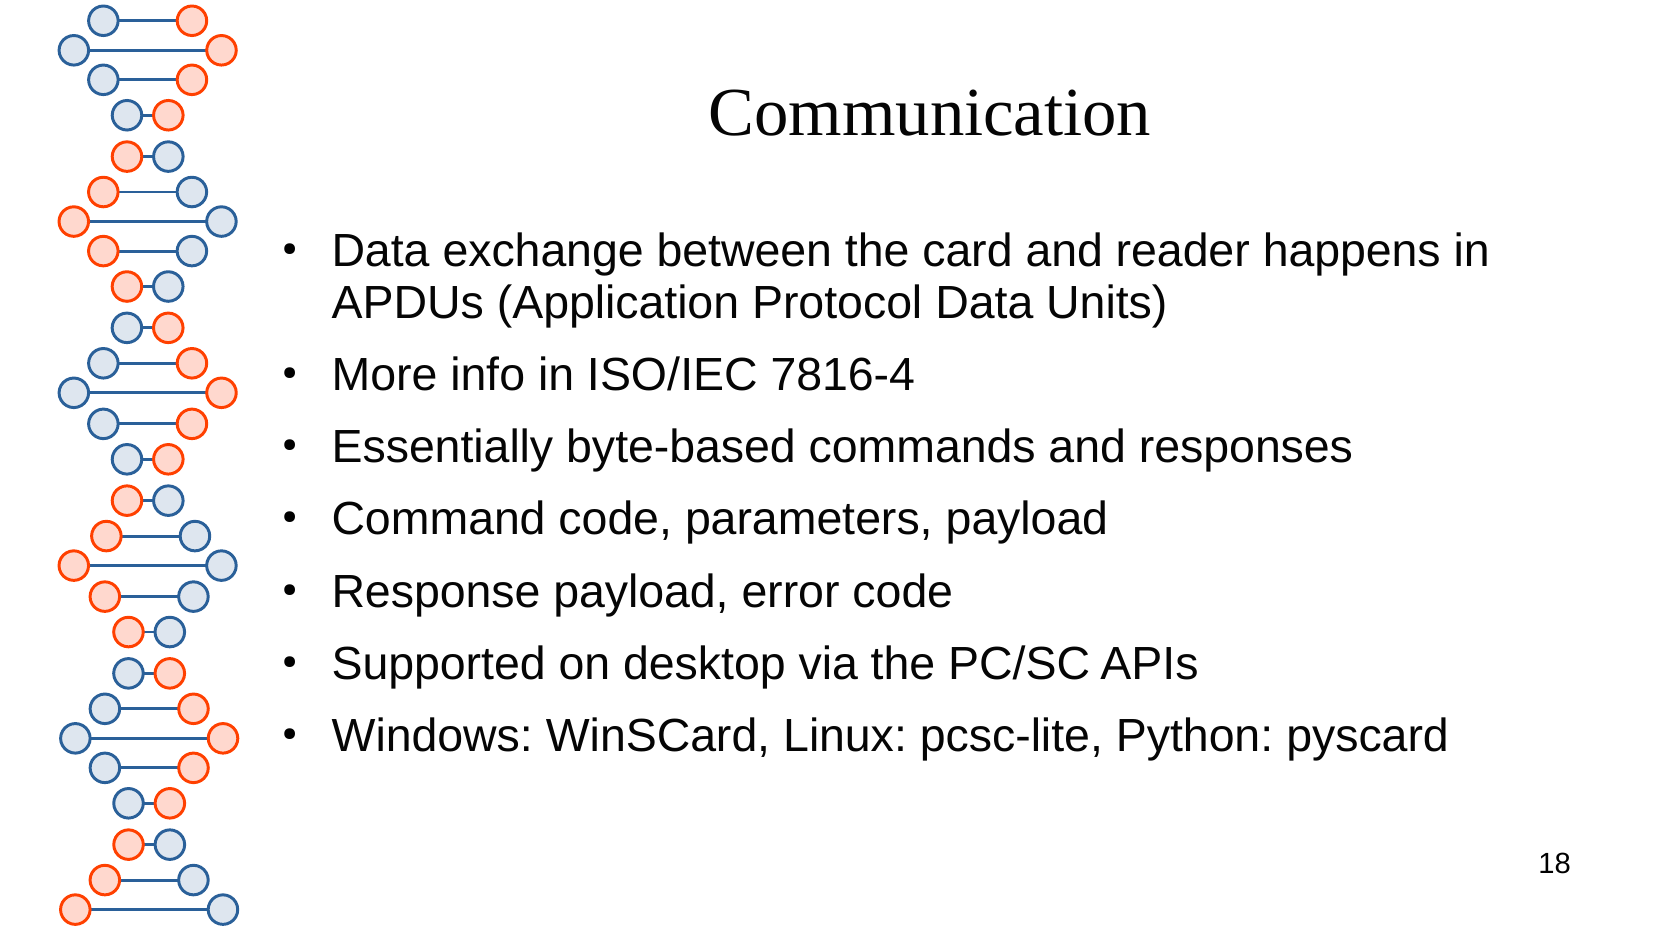

# Communication
Data exchange between the card and reader happens in APDUs (Application Protocol Data Units)
More info in ISO/IEC 7816-4
Essentially byte-based commands and responses
Command code, parameters, payload
Response payload, error code
Supported on desktop via the PC/SC APIs
Windows: WinSCard, Linux: pcsc-lite, Python: pyscard
18